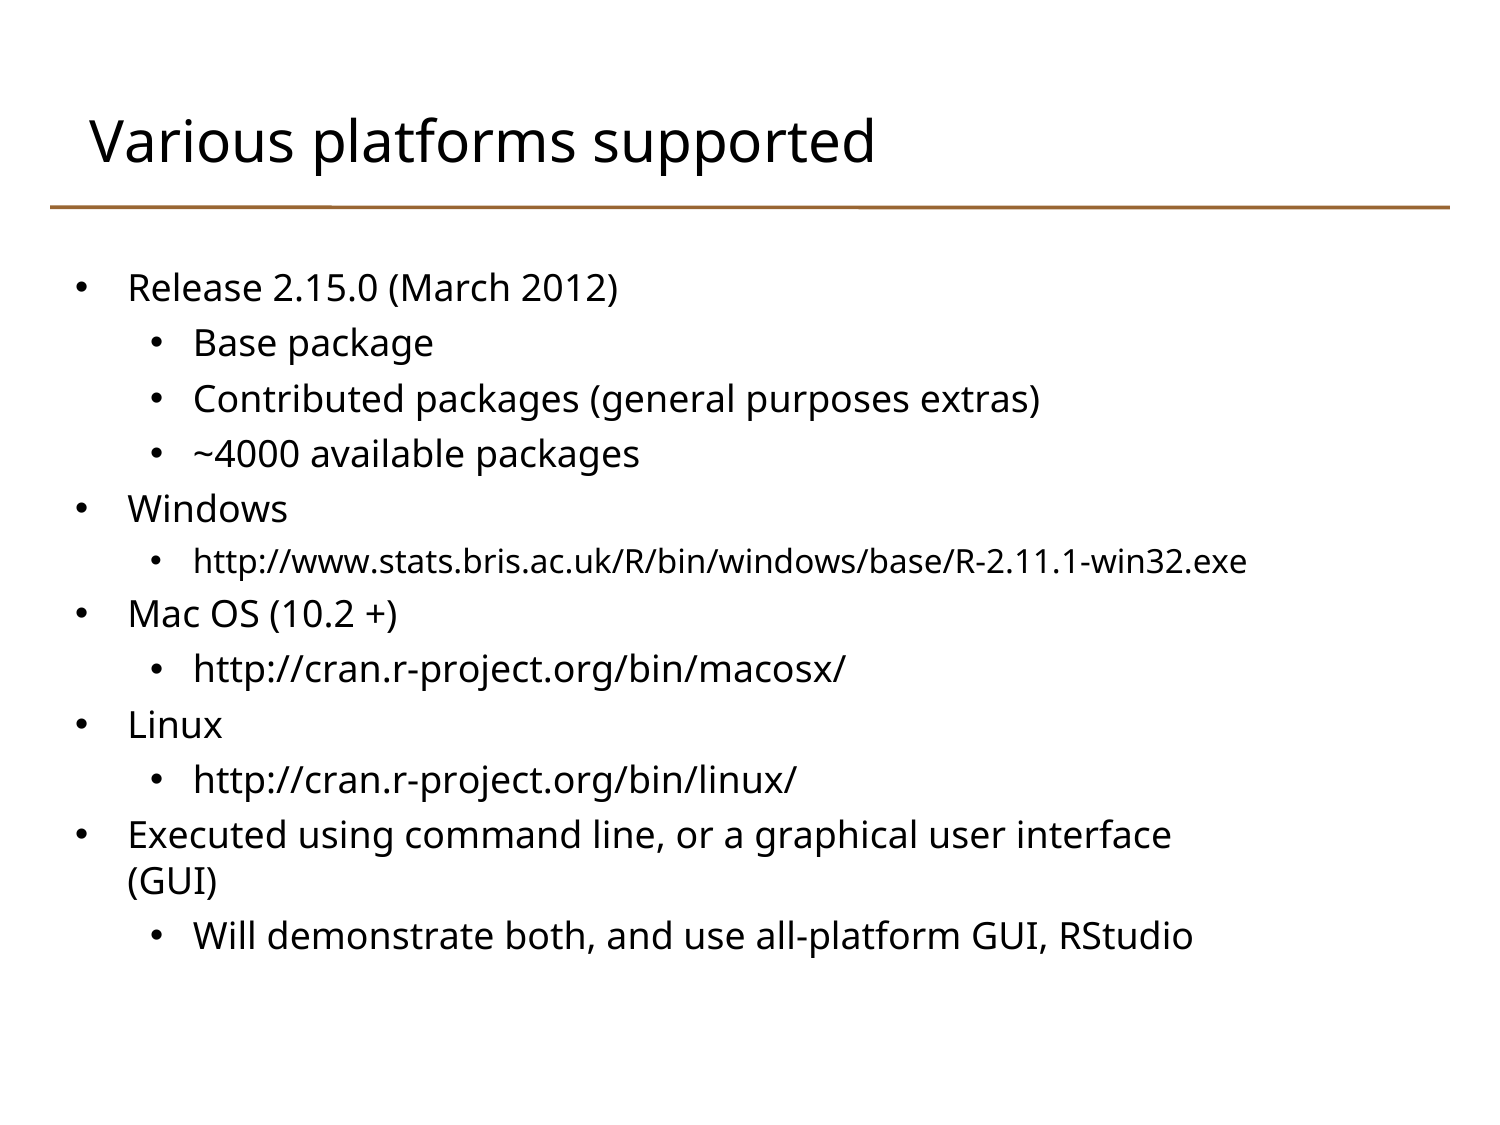

Various platforms supported
Release 2.15.0 (March 2012)‏
Base package
Contributed packages (general purposes extras)‏
~4000 available packages
Windows
http://www.stats.bris.ac.uk/R/bin/windows/base/R-2.11.1-win32.exe
Mac OS (10.2 +)‏
http://cran.r-project.org/bin/macosx/
Linux
http://cran.r-project.org/bin/linux/
Executed using command line, or a graphical user interface (GUI)Executed
Will demonstrate both, and use all-platform GUI, RStudio